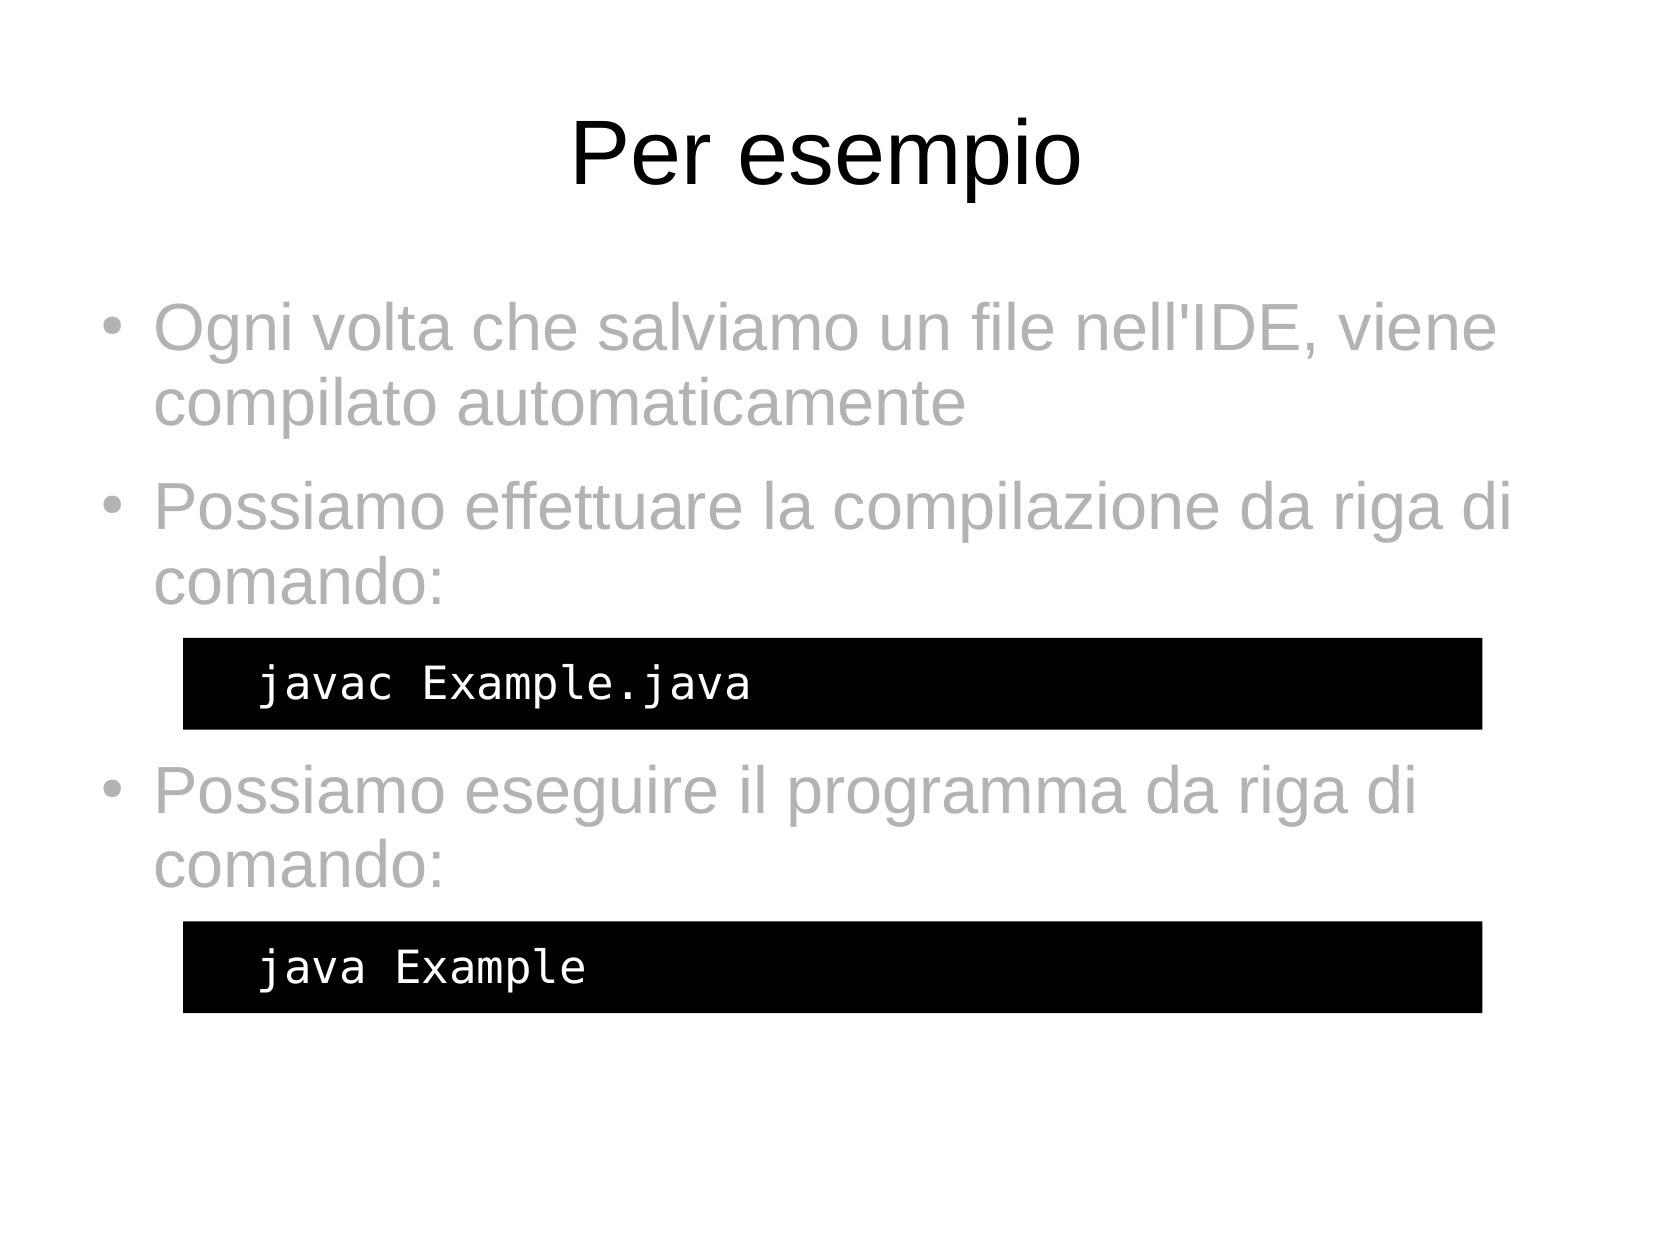

# Per esempio
Ogni volta che salviamo un file nell'IDE, viene compilato automaticamente
Possiamo effettuare la compilazione da riga di comando:
Possiamo eseguire il programma da riga di comando:
javac Example.java
java Example